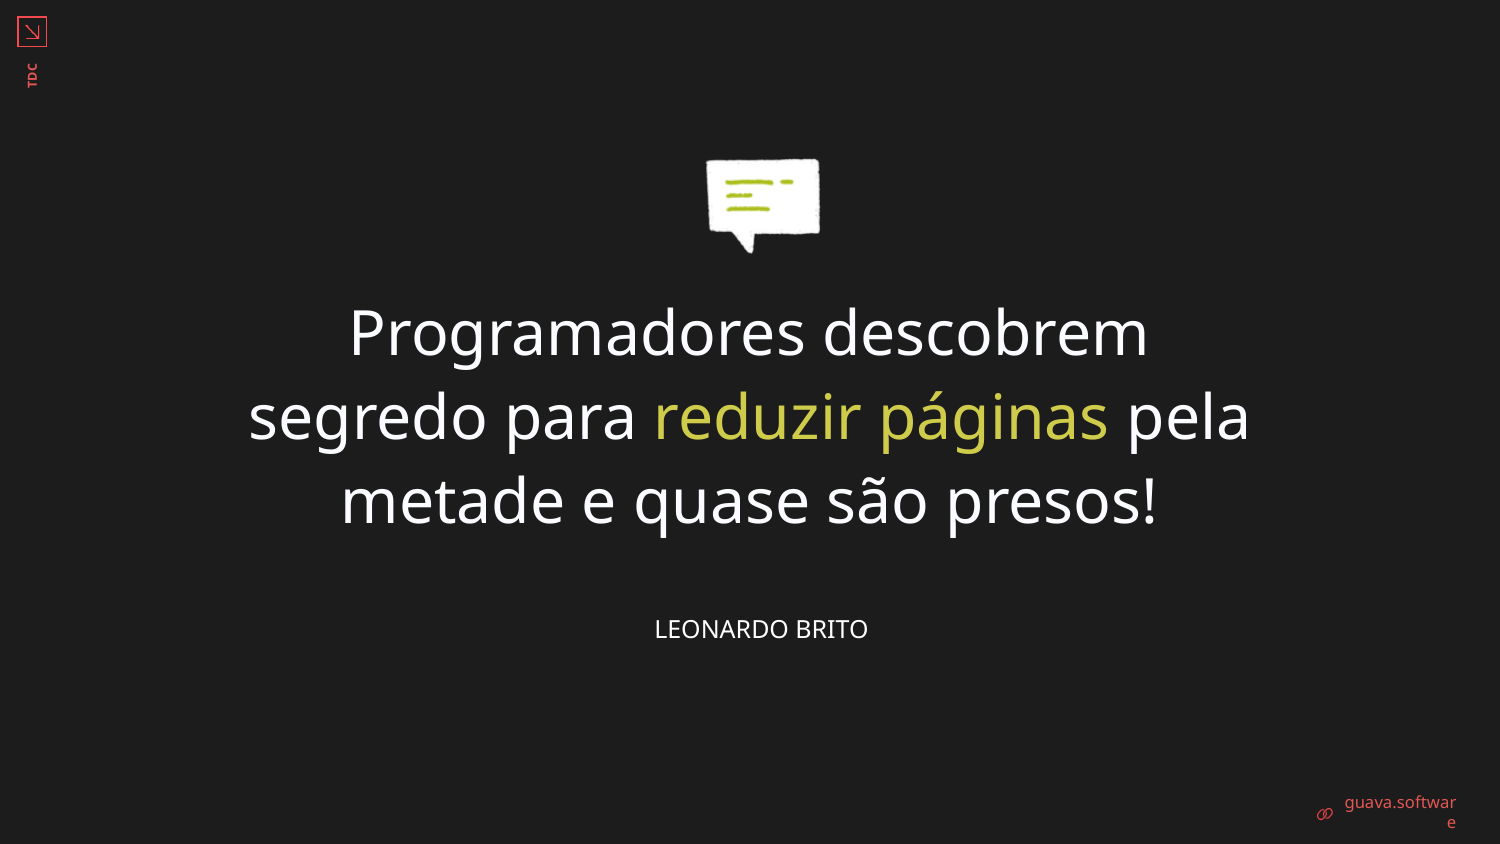

# TDC
Programadores descobrem segredo para reduzir páginas pela metade e quase são presos!
LEONARDO BRITO